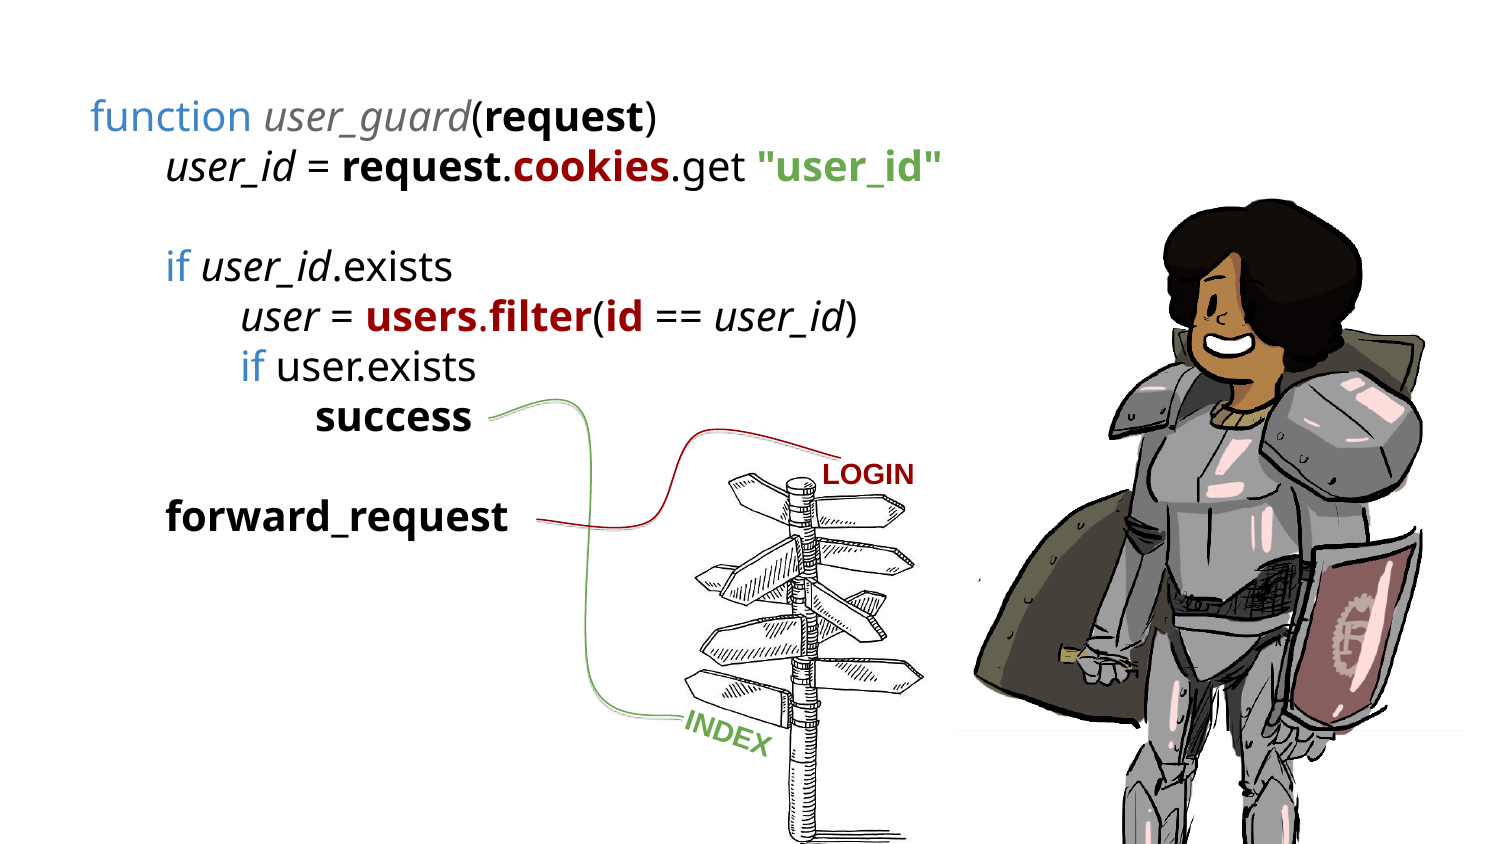

function user_guard(request)
	user_id = request.cookies.get "user_id"
	if user_id.exists
		user = users.filter(id == user_id)
		if user.exists
			success
forward_request
LOGIN
INDEX